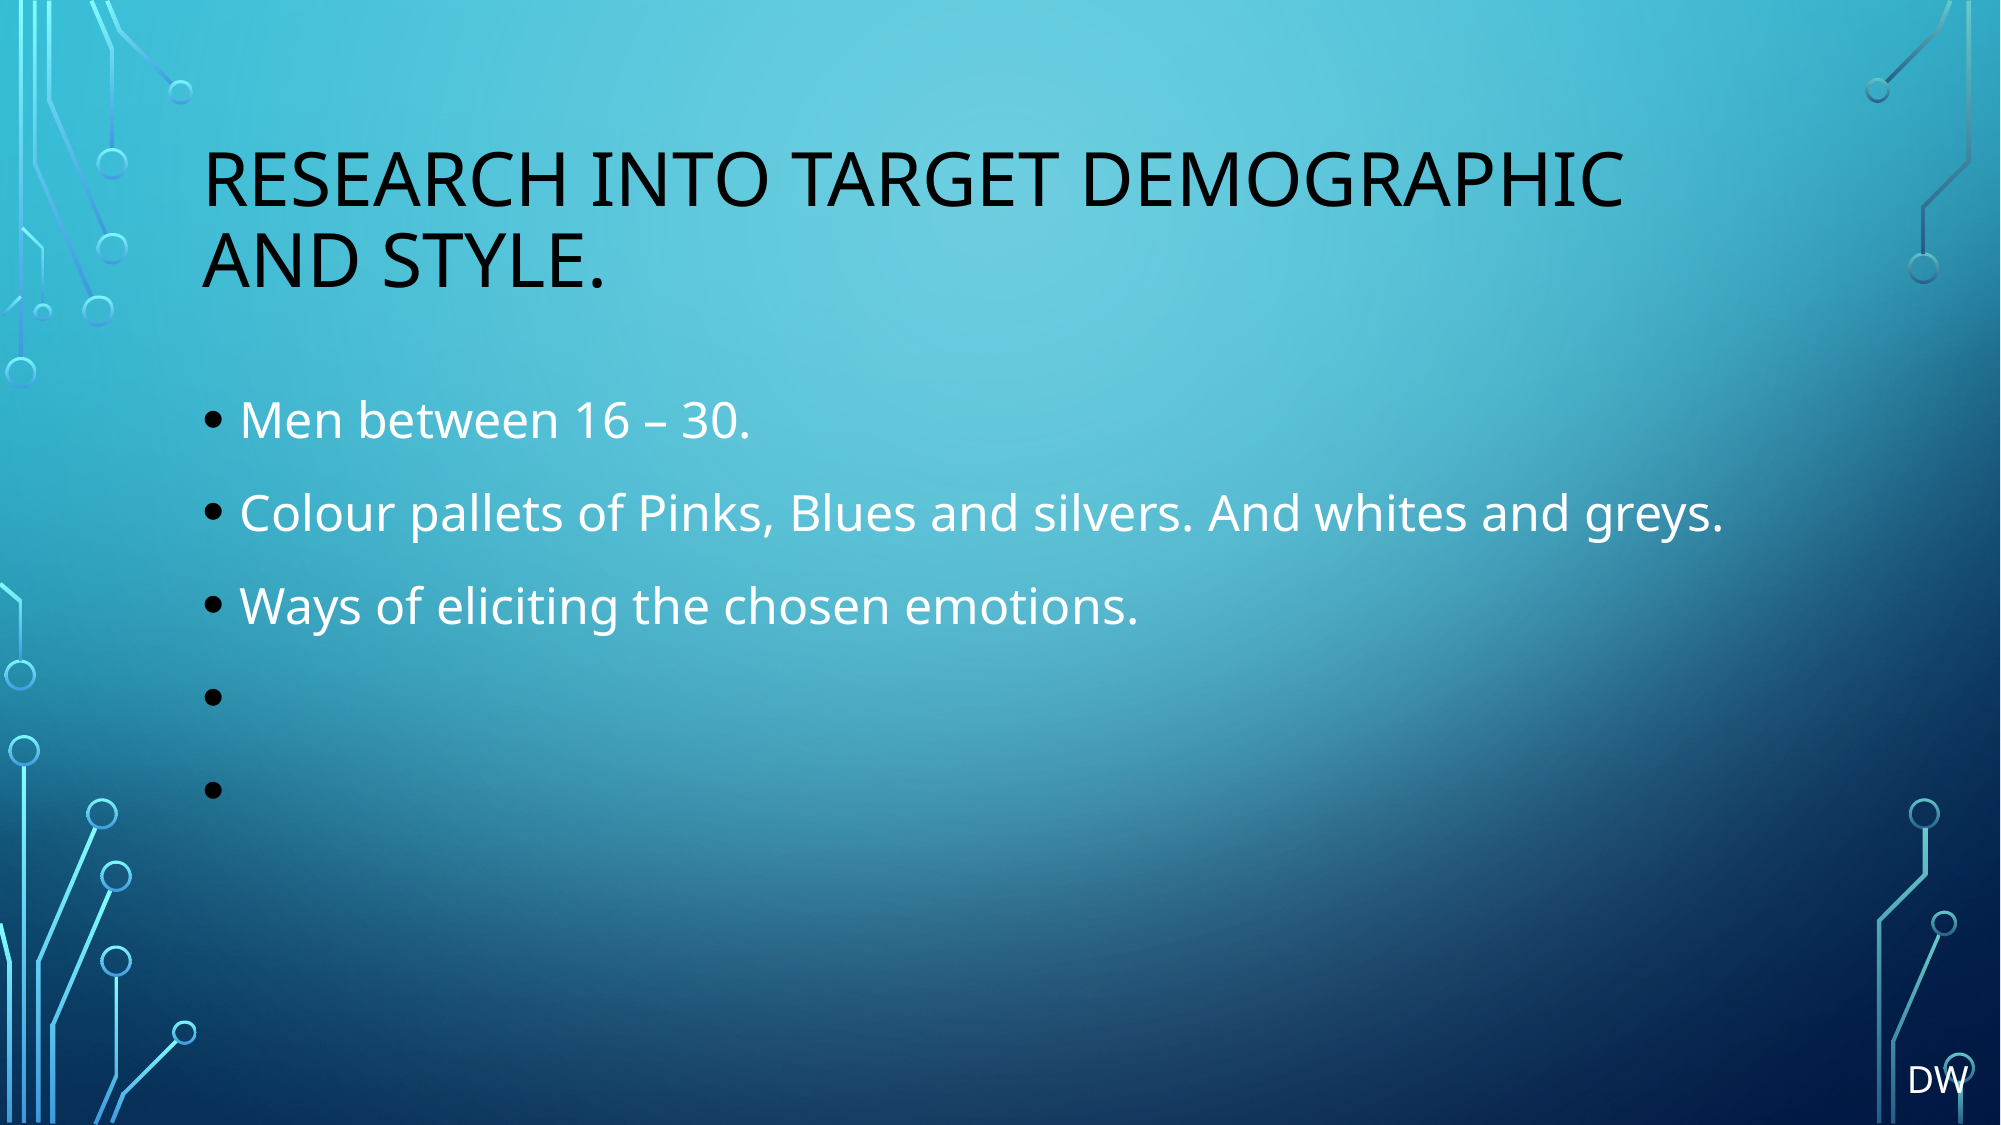

# Research into target demographic and style.
Men between 16 – 30.
Colour pallets of Pinks, Blues and silvers. And whites and greys.
Ways of eliciting the chosen emotions.
DW